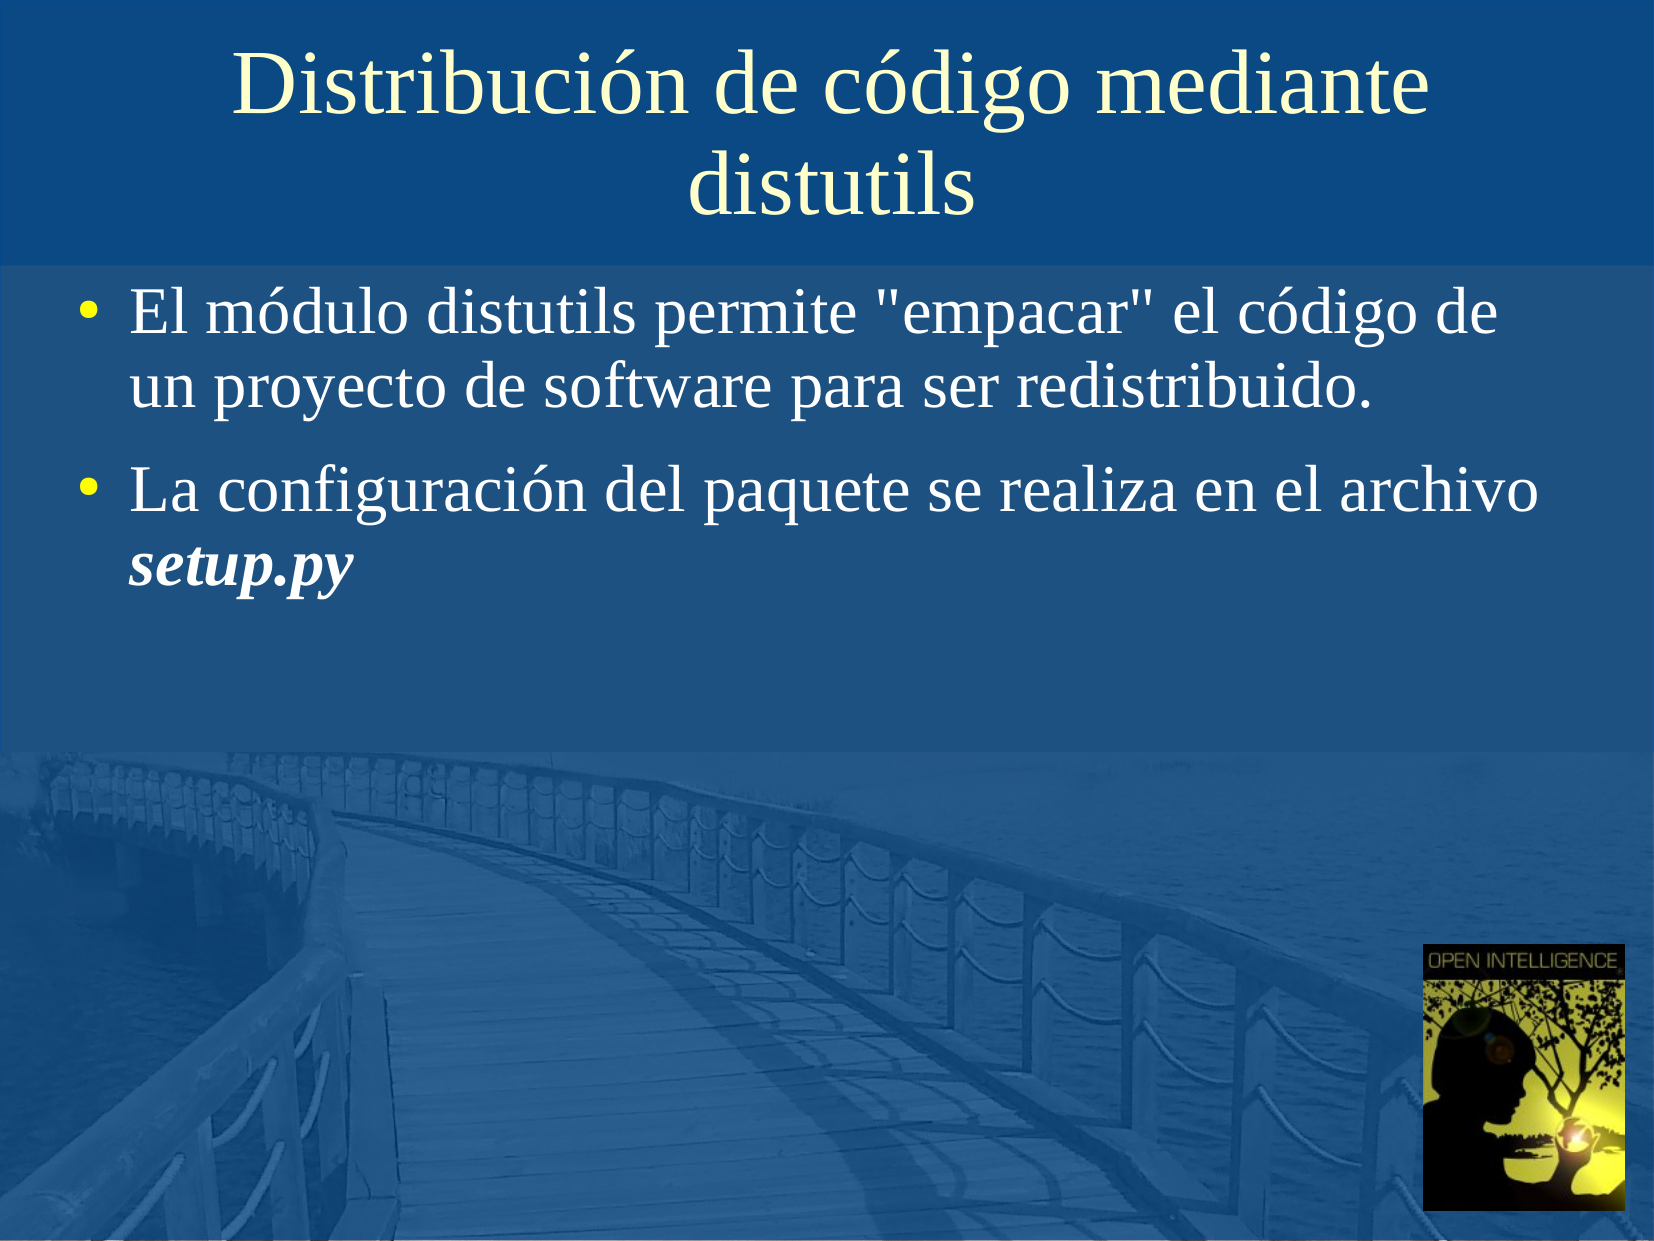

# Distribución de código mediante distutils
El módulo distutils permite "empacar" el código de un proyecto de software para ser redistribuido.
La configuración del paquete se realiza en el archivo setup.py